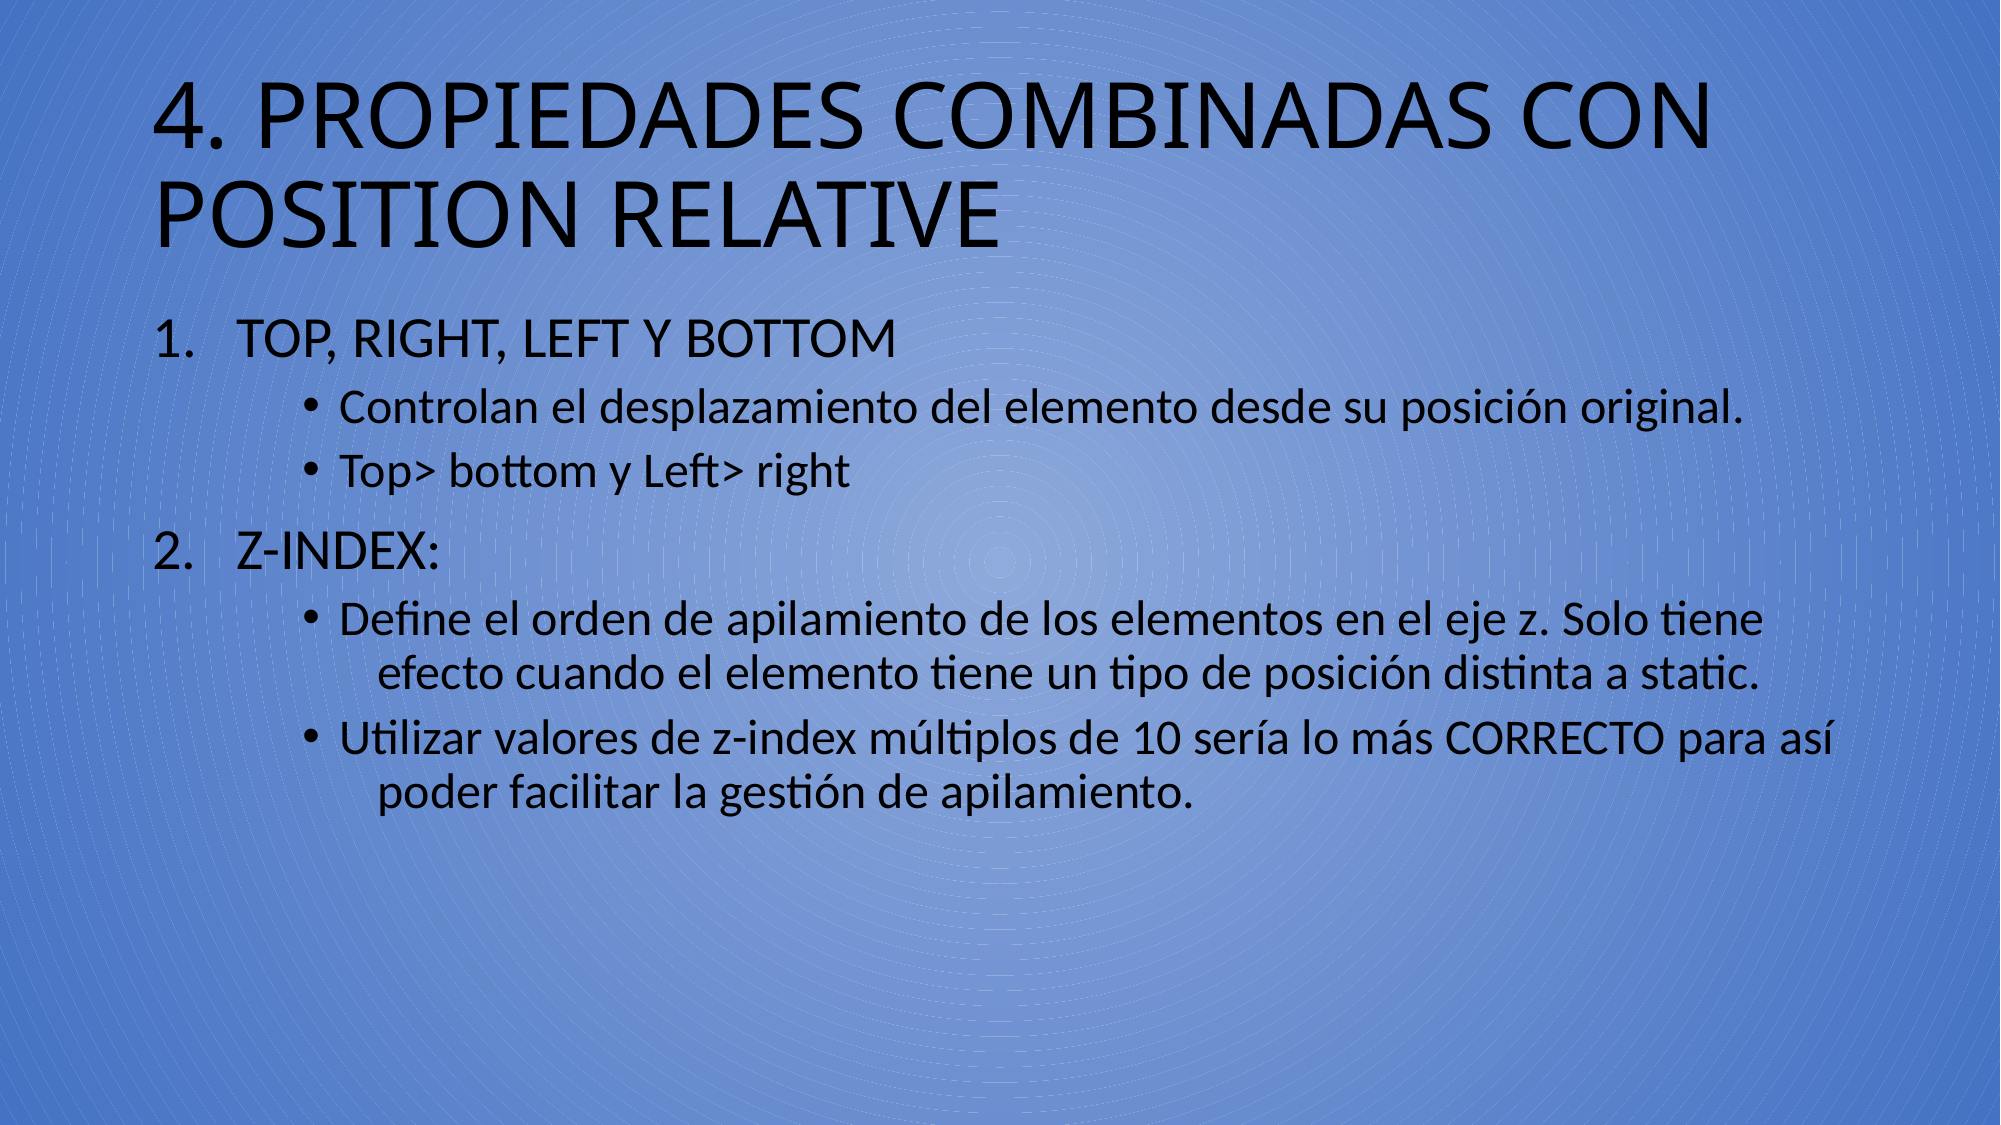

# 4. PROPIEDADES COMBINADAS CON POSITION RELATIVE
TOP, RIGHT, LEFT Y BOTTOM
Controlan el desplazamiento del elemento desde su posición original.
Top> bottom y Left> right
2. Z-INDEX:
Define el orden de apilamiento de los elementos en el eje z. Solo tiene efecto cuando el elemento tiene un tipo de posición distinta a static.
Utilizar valores de z-index múltiplos de 10 sería lo más CORRECTO para así poder facilitar la gestión de apilamiento.